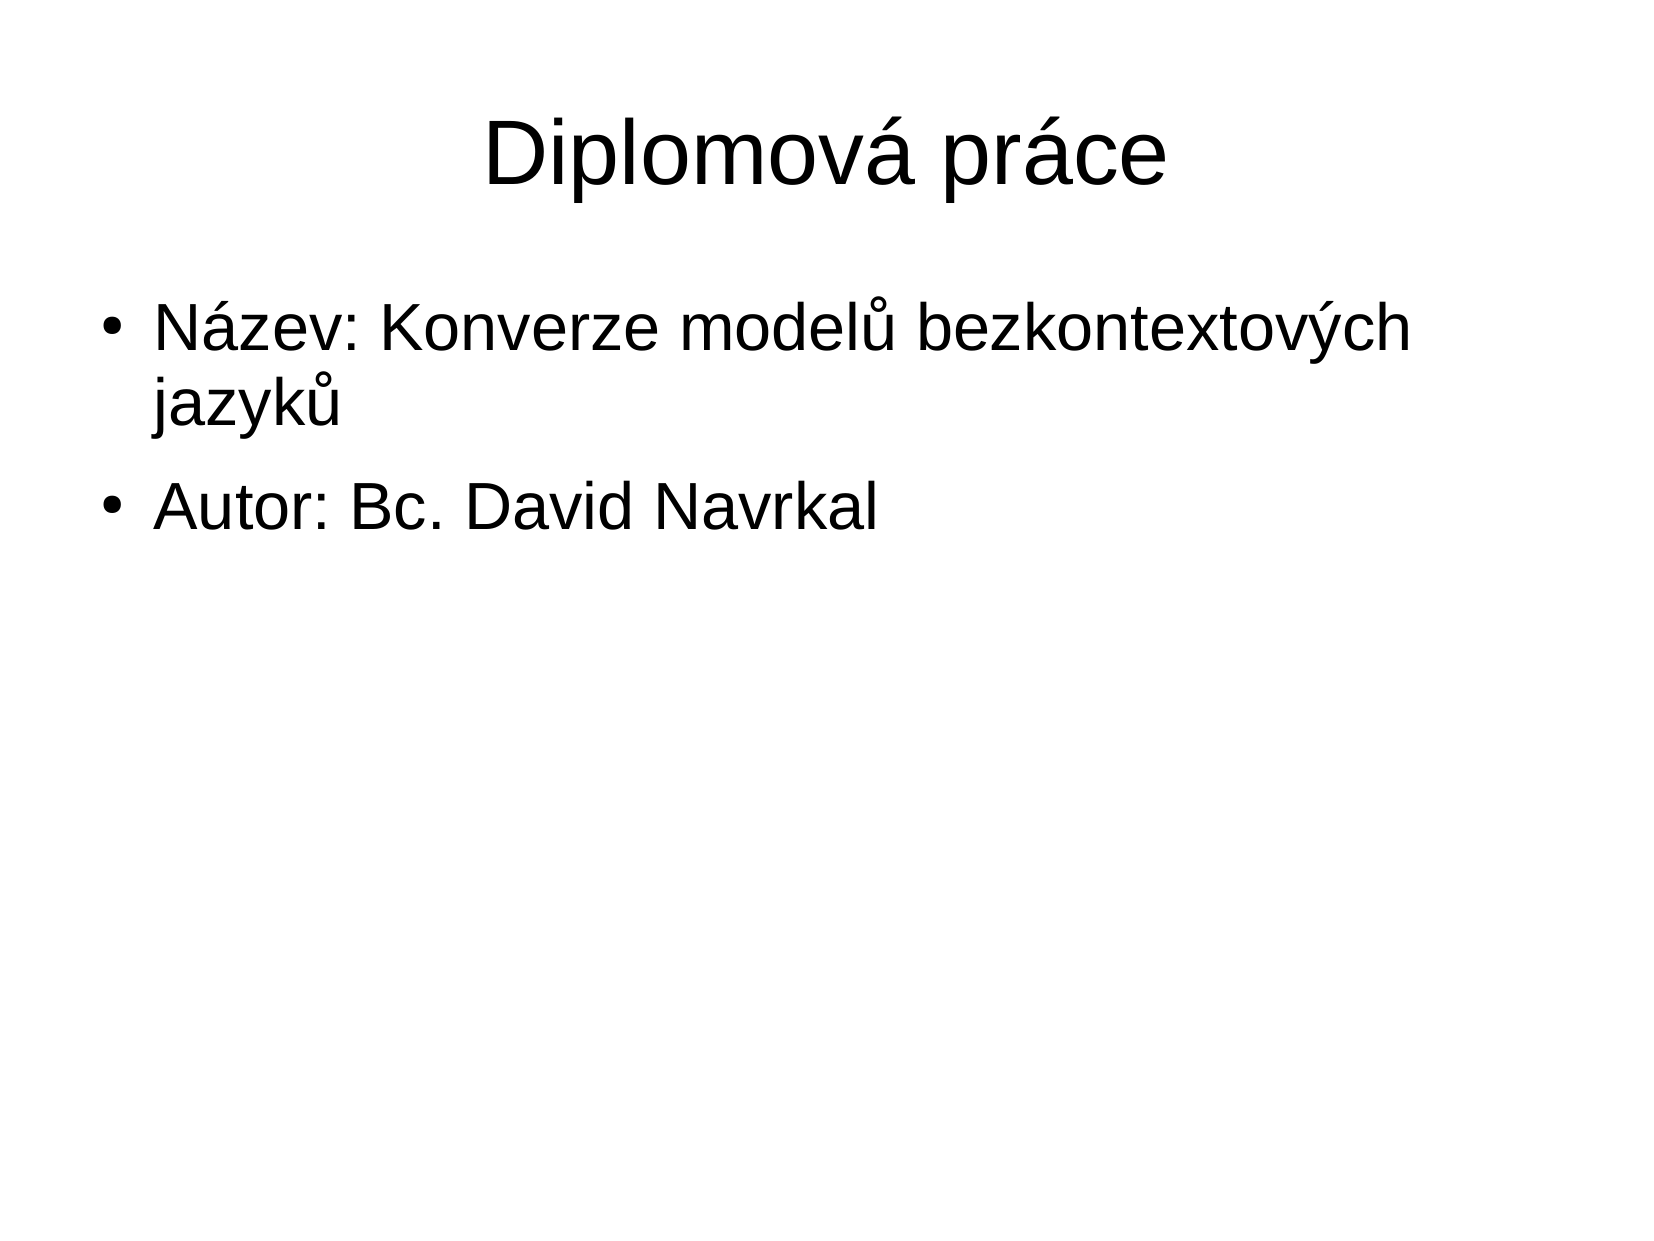

# Diplomová práce
Název: Konverze modelů bezkontextových jazyků
Autor: Bc. David Navrkal